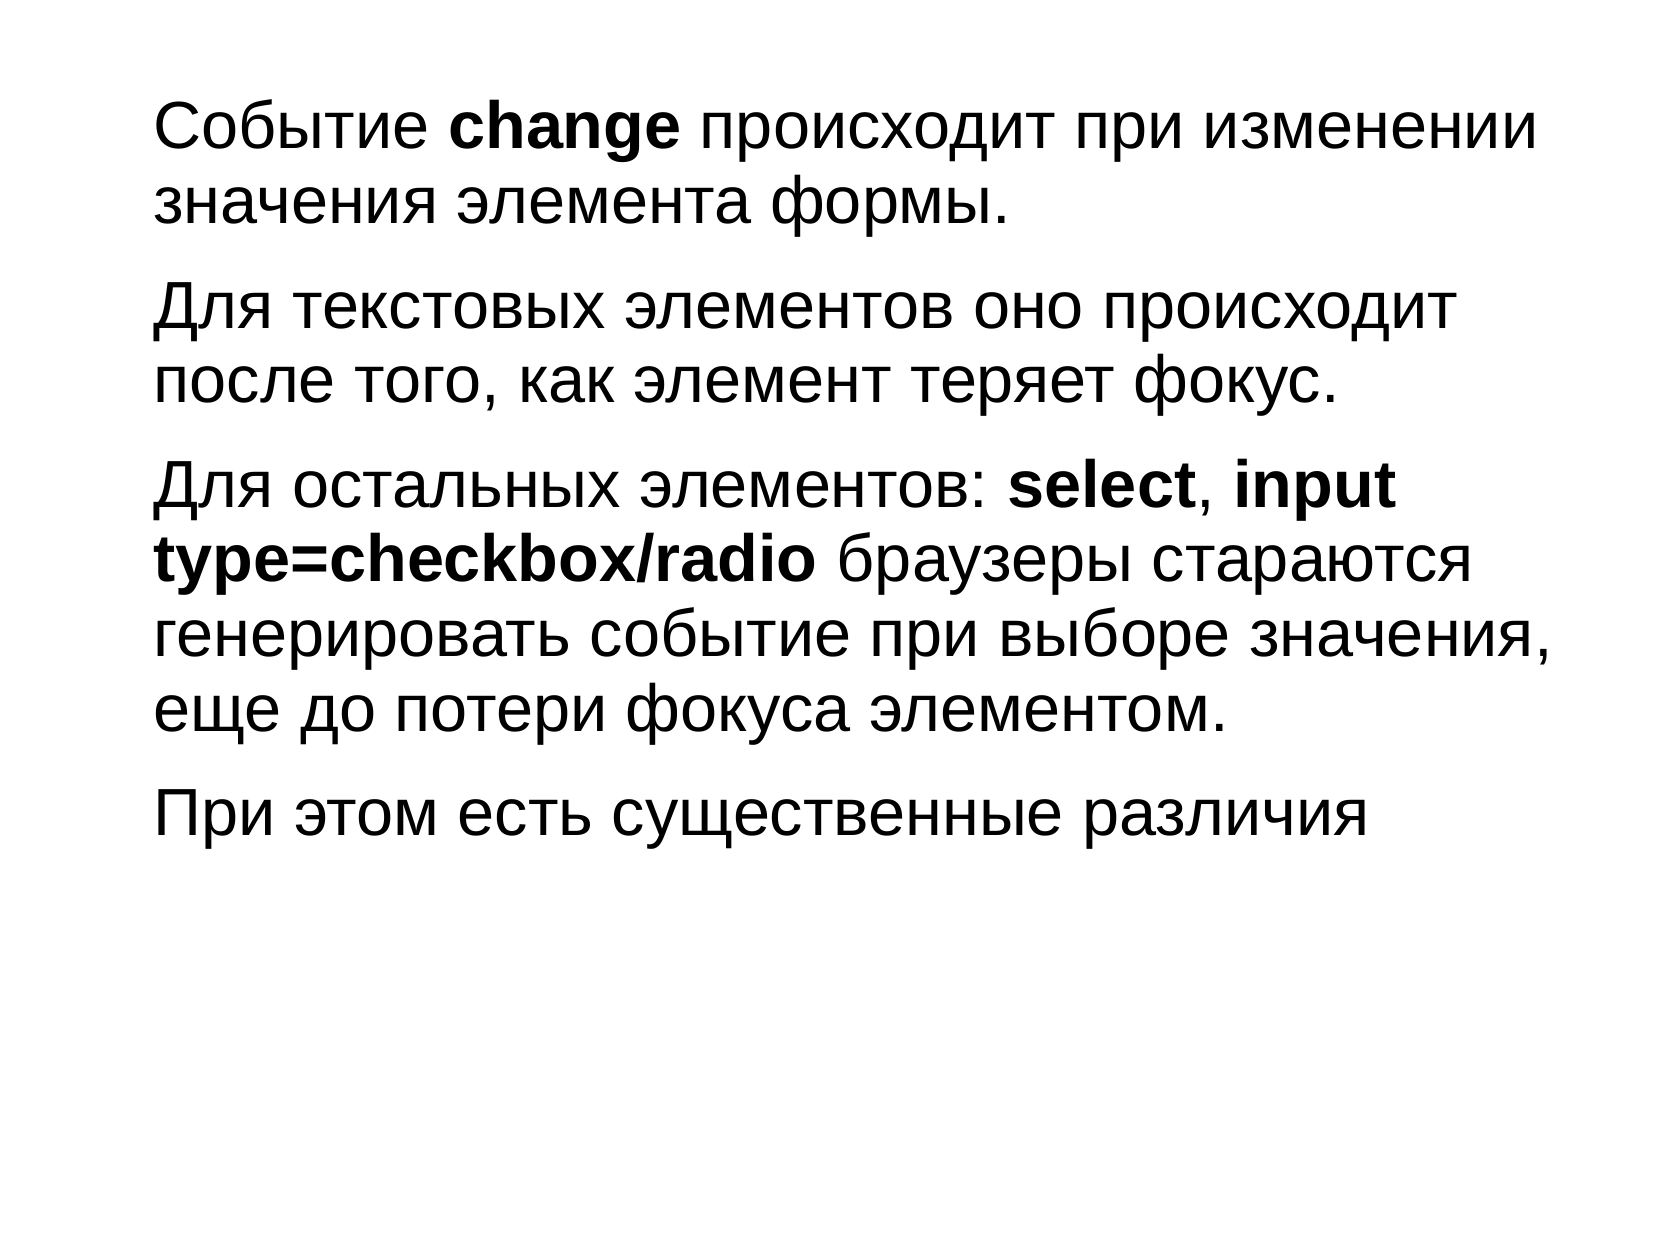

# Событие change происходит при изменении значения элемента формы.
Для текстовых элементов оно происходит после того, как элемент теряет фокус.
Для остальных элементов: select, input type=checkbox/radio браузеры стараются генерировать событие при выборе значения, еще до потери фокуса элементом.
При этом есть существенные различия